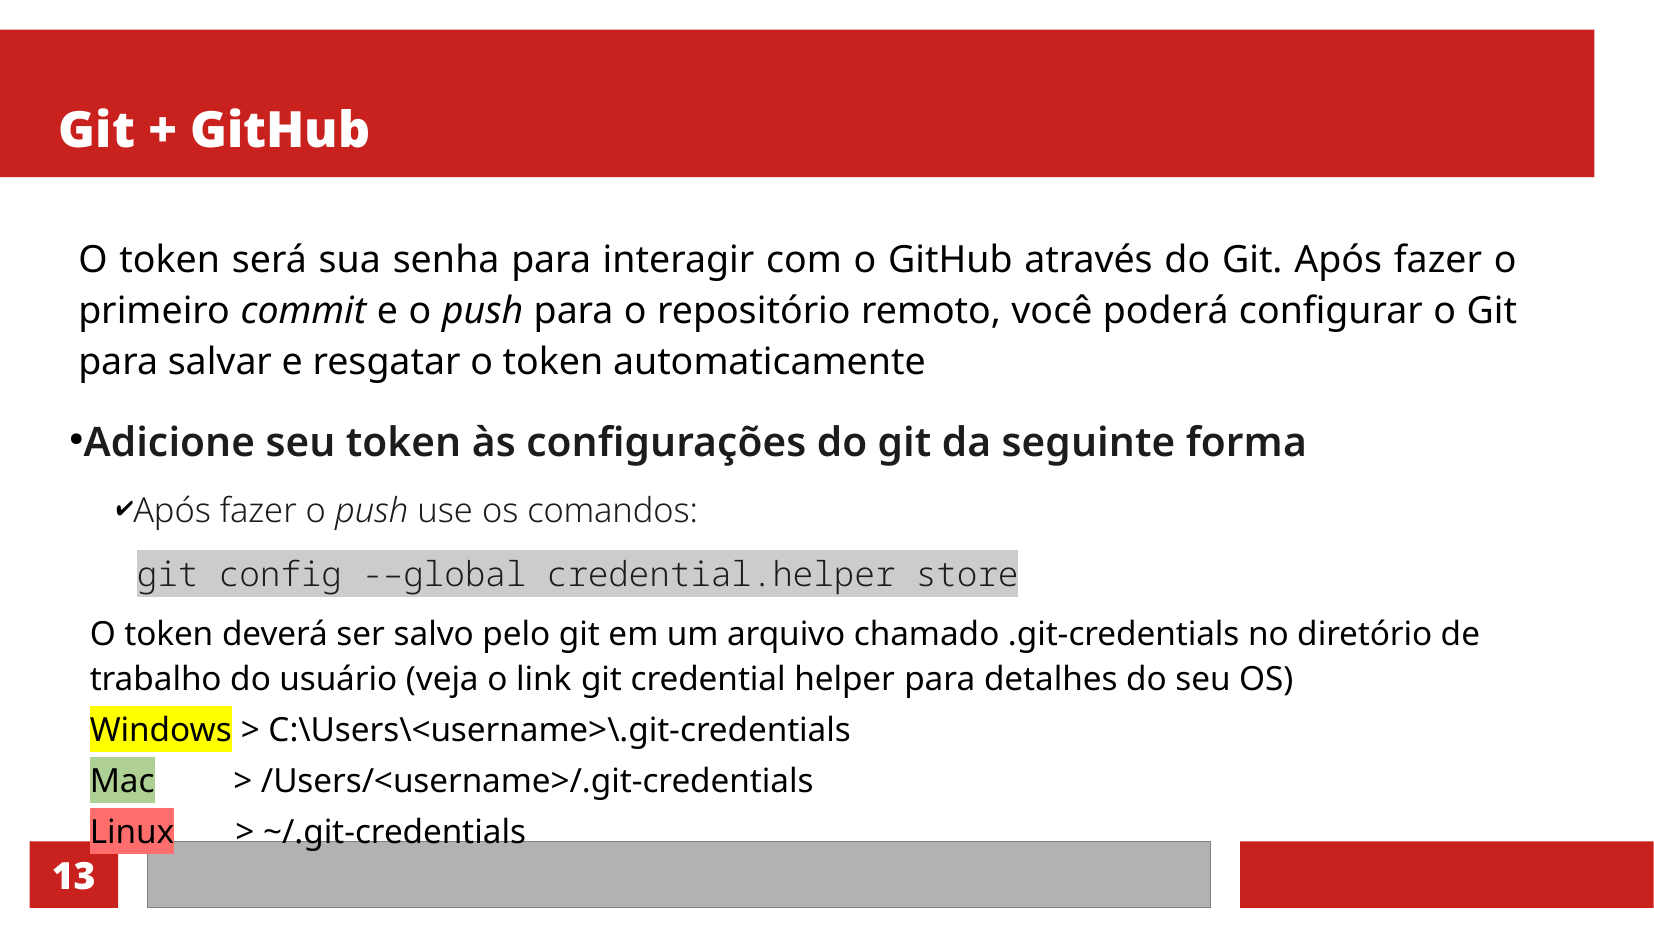

# Git + GitHub
O token será sua senha para interagir com o GitHub através do Git. Após fazer o primeiro commit e o push para o repositório remoto, você poderá configurar o Git para salvar e resgatar o token automaticamente
Adicione seu token às configurações do git da seguinte forma
Após fazer o push use os comandos:
git config -–global credential.helper store
O token deverá ser salvo pelo git em um arquivo chamado .git-credentials no diretório de trabalho do usuário (veja o link git credential helper para detalhes do seu OS)
Windows > C:\Users\<username>\.git-credentials
Mac > /Users/<username>/.git-credentials
Linux > ~/.git-credentials
13